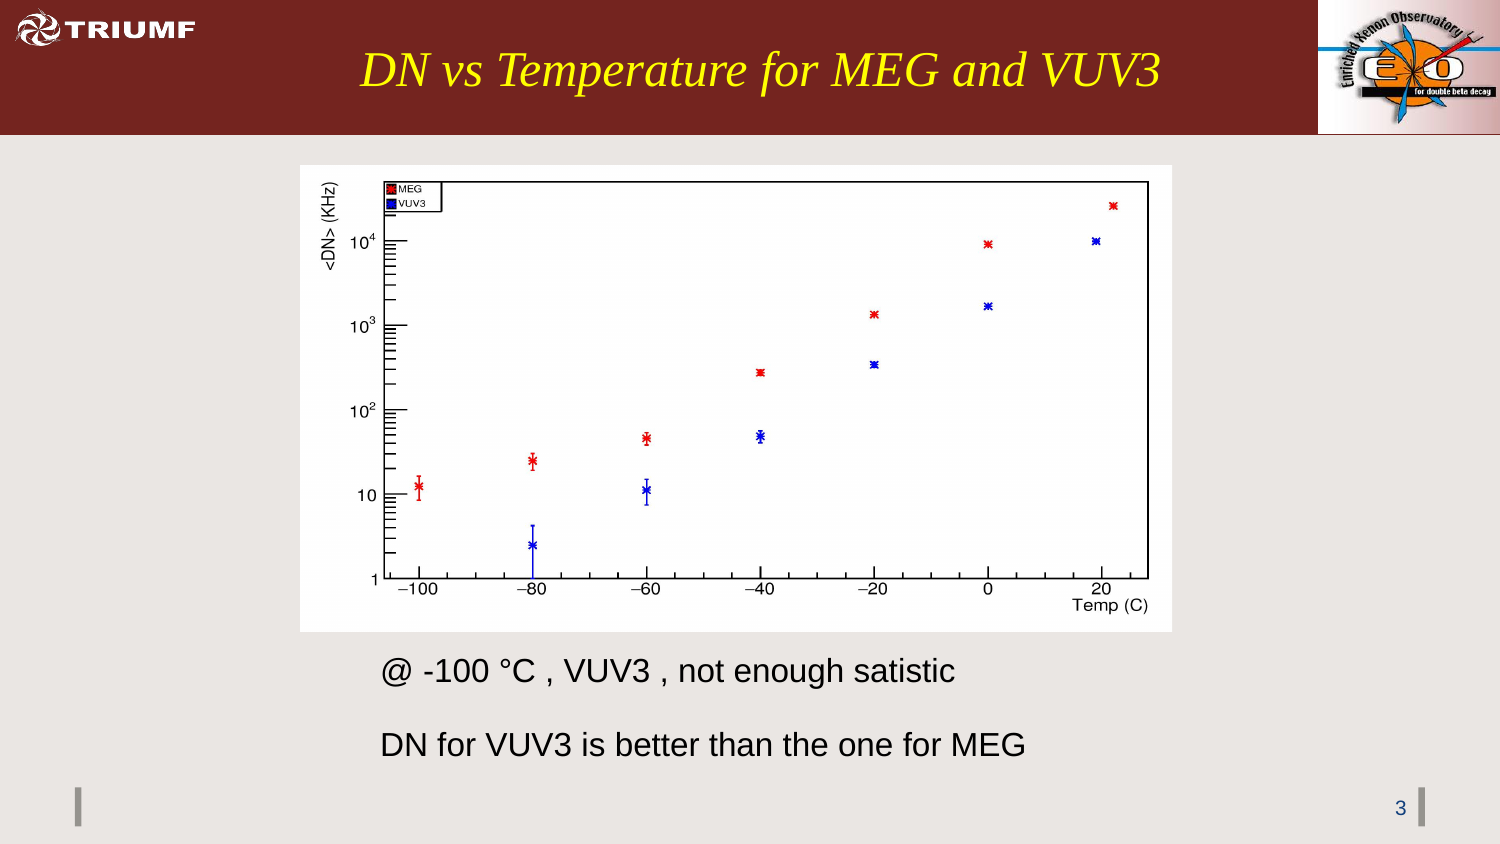

DN vs Temperature for MEG and VUV3
@ -100 °C , VUV3 , not enough satistic
DN for VUV3 is better than the one for MEG